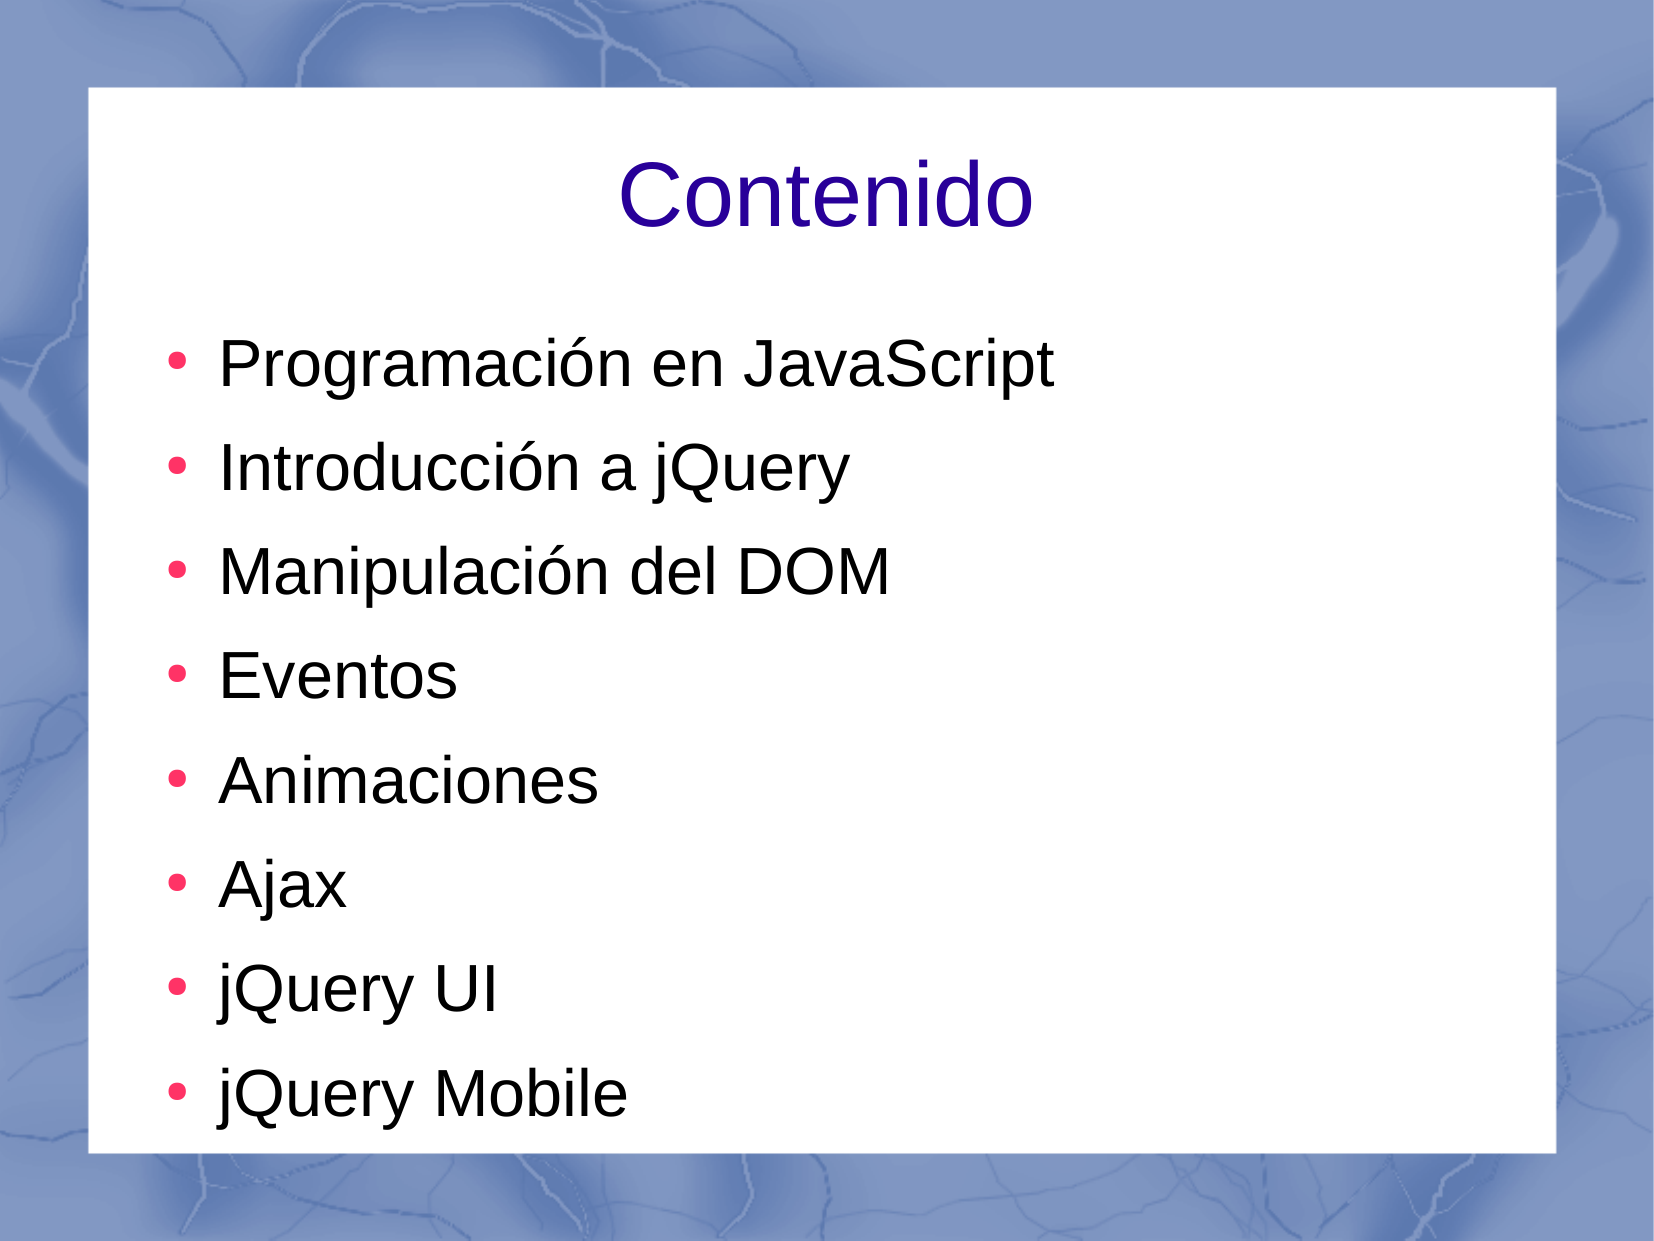

# Contenido
Programación en JavaScript
Introducción a jQuery
Manipulación del DOM
Eventos
Animaciones
Ajax
jQuery UI
jQuery Mobile